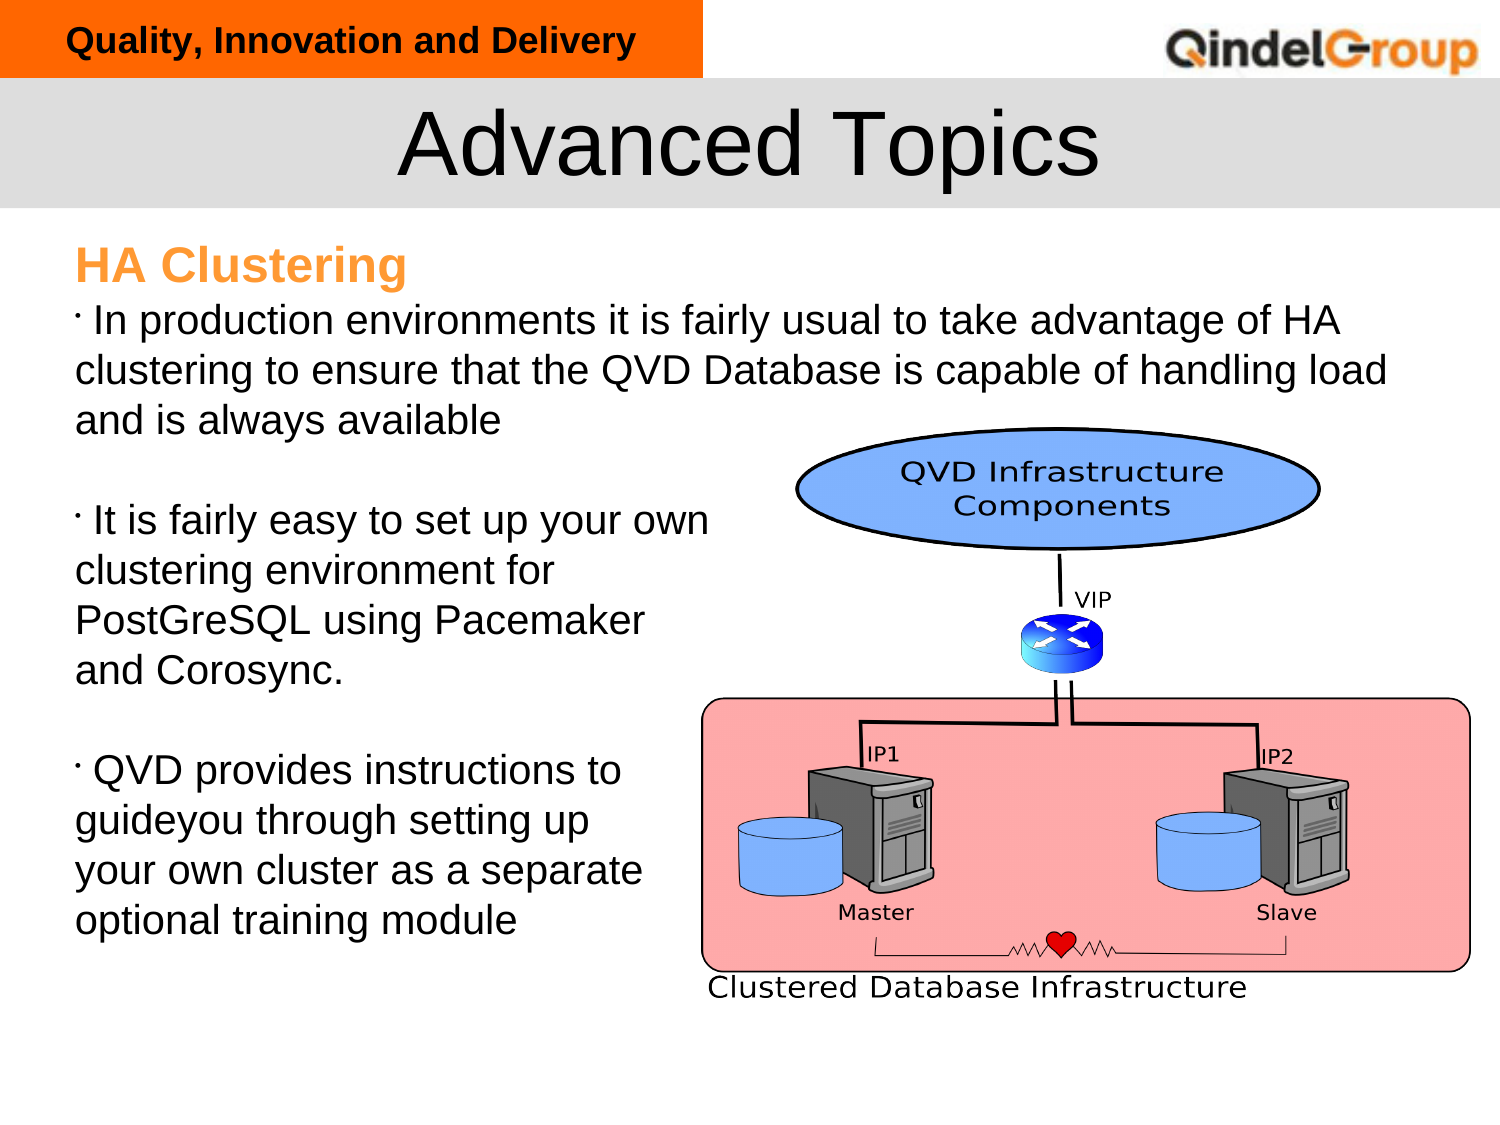

# Advanced Topics
HA Clustering
 In production environments it is fairly usual to take advantage of HA clustering to ensure that the QVD Database is capable of handling load and is always available
 It is fairly easy to set up your own
clustering environment for
PostGreSQL using Pacemaker
and Corosync.
 QVD provides instructions to
guideyou through setting up
your own cluster as a separate
optional training module